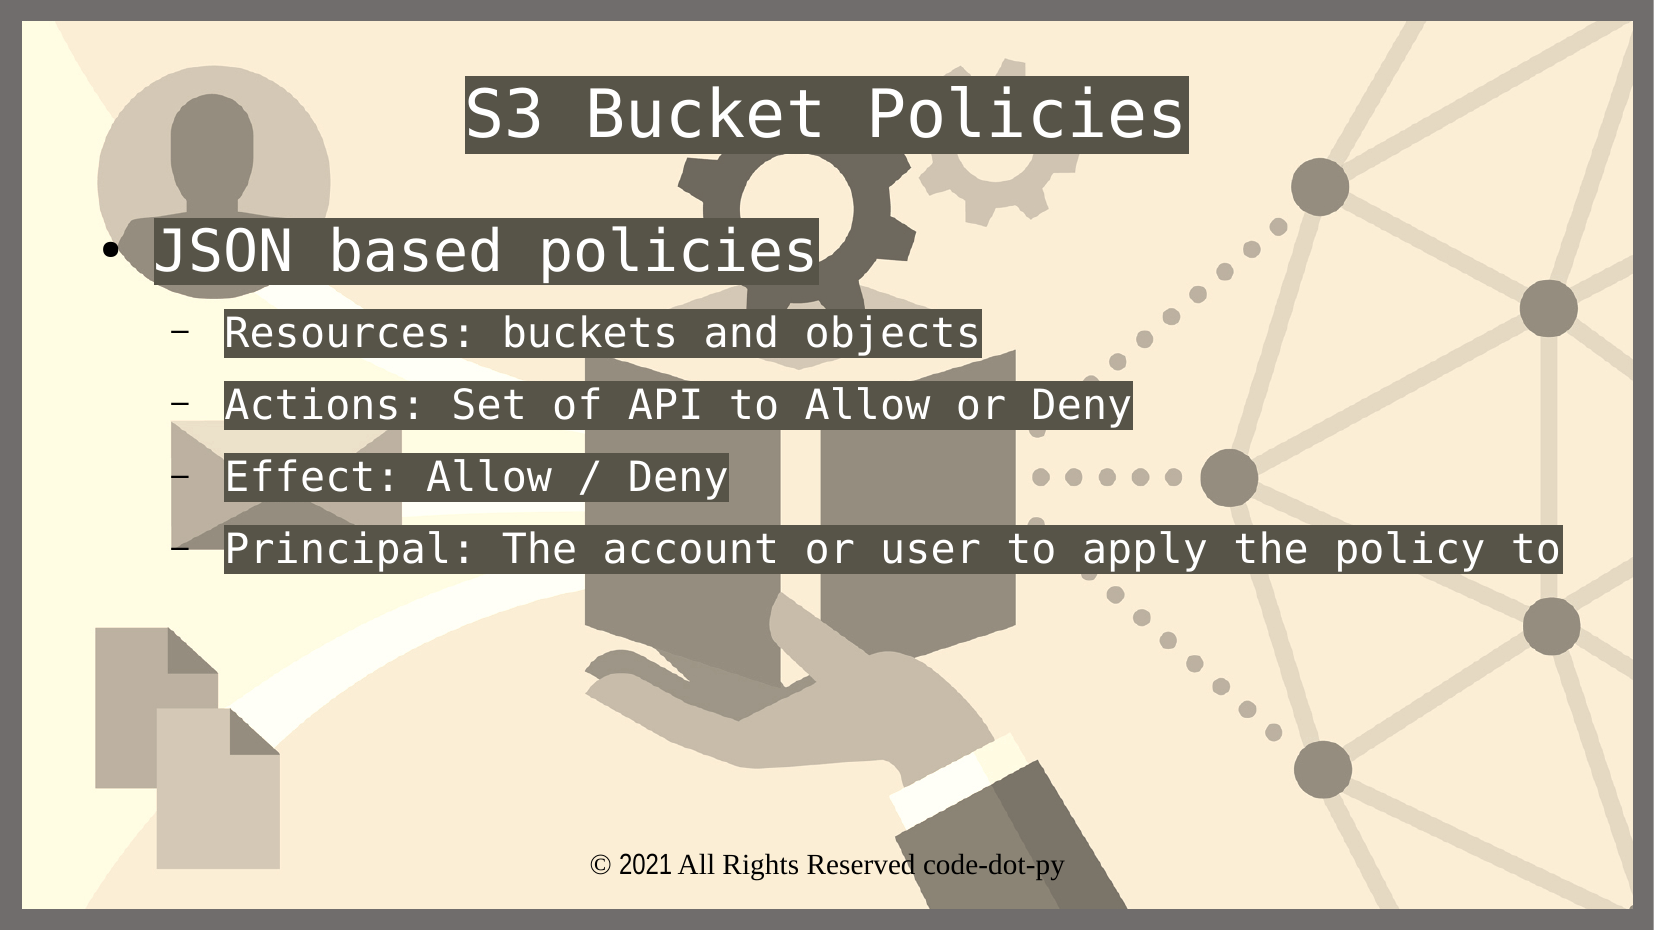

# S3 Bucket Policies
JSON based policies
Resources: buckets and objects
Actions: Set of API to Allow or Deny
Effect: Allow / Deny
Principal: The account or user to apply the policy to